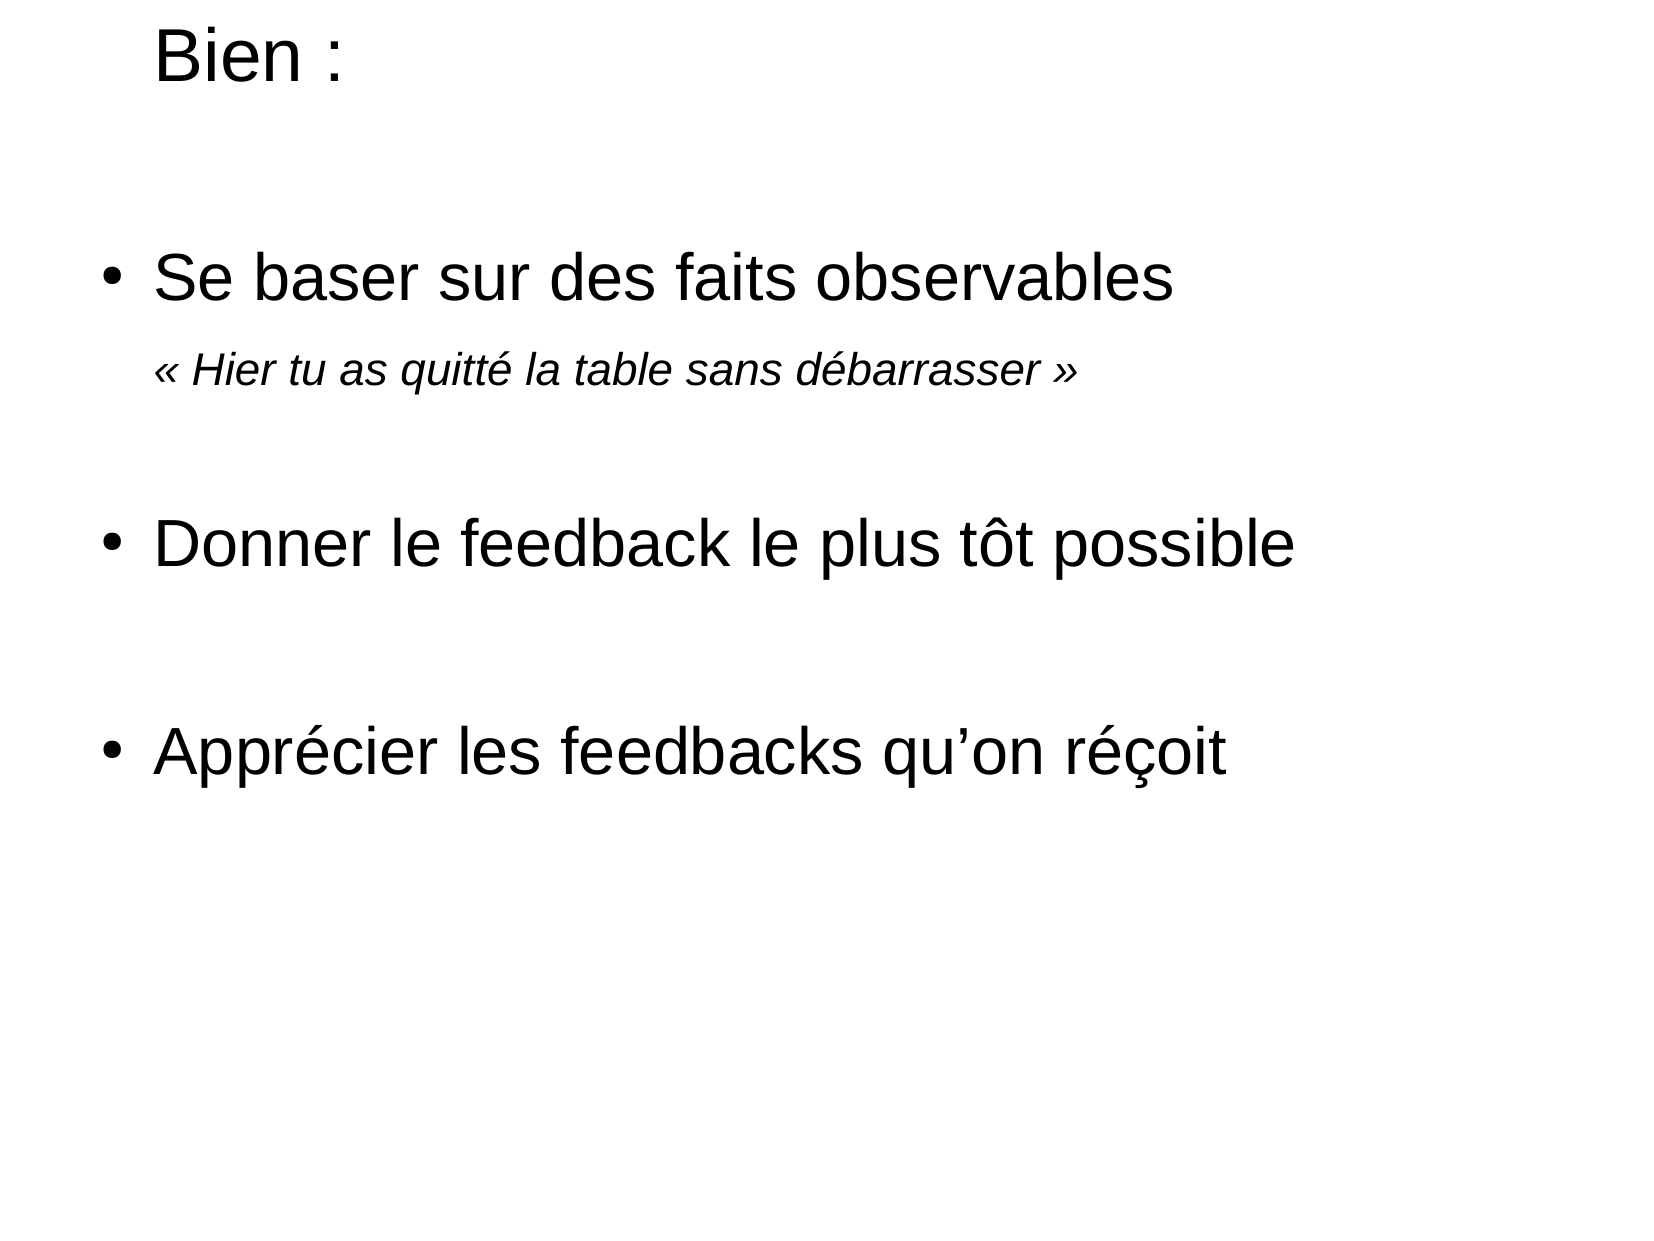

# Bien :
Se baser sur des faits observables
« Hier tu as quitté la table sans débarrasser »
Donner le feedback le plus tôt possible
Apprécier les feedbacks qu’on réçoit